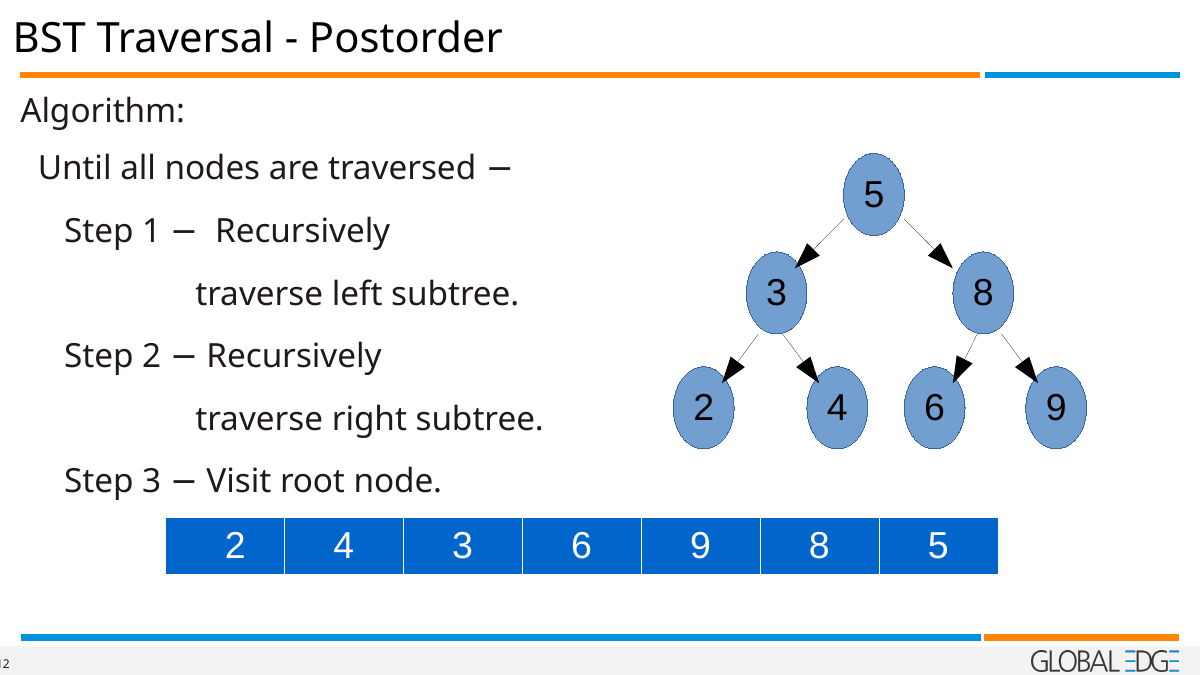

# BST Traversal - Postorder
Algorithm:
 Until all nodes are traversed −
 Step 1 − Recursively
 traverse left subtree.
 Step 2 − Recursively
 traverse right subtree.
 Step 3 − Visit root node.
5
3
8
2
4
6
9
| 2 | 4 | 3 | 6 | 9 | 8 | 5 |
| --- | --- | --- | --- | --- | --- | --- |